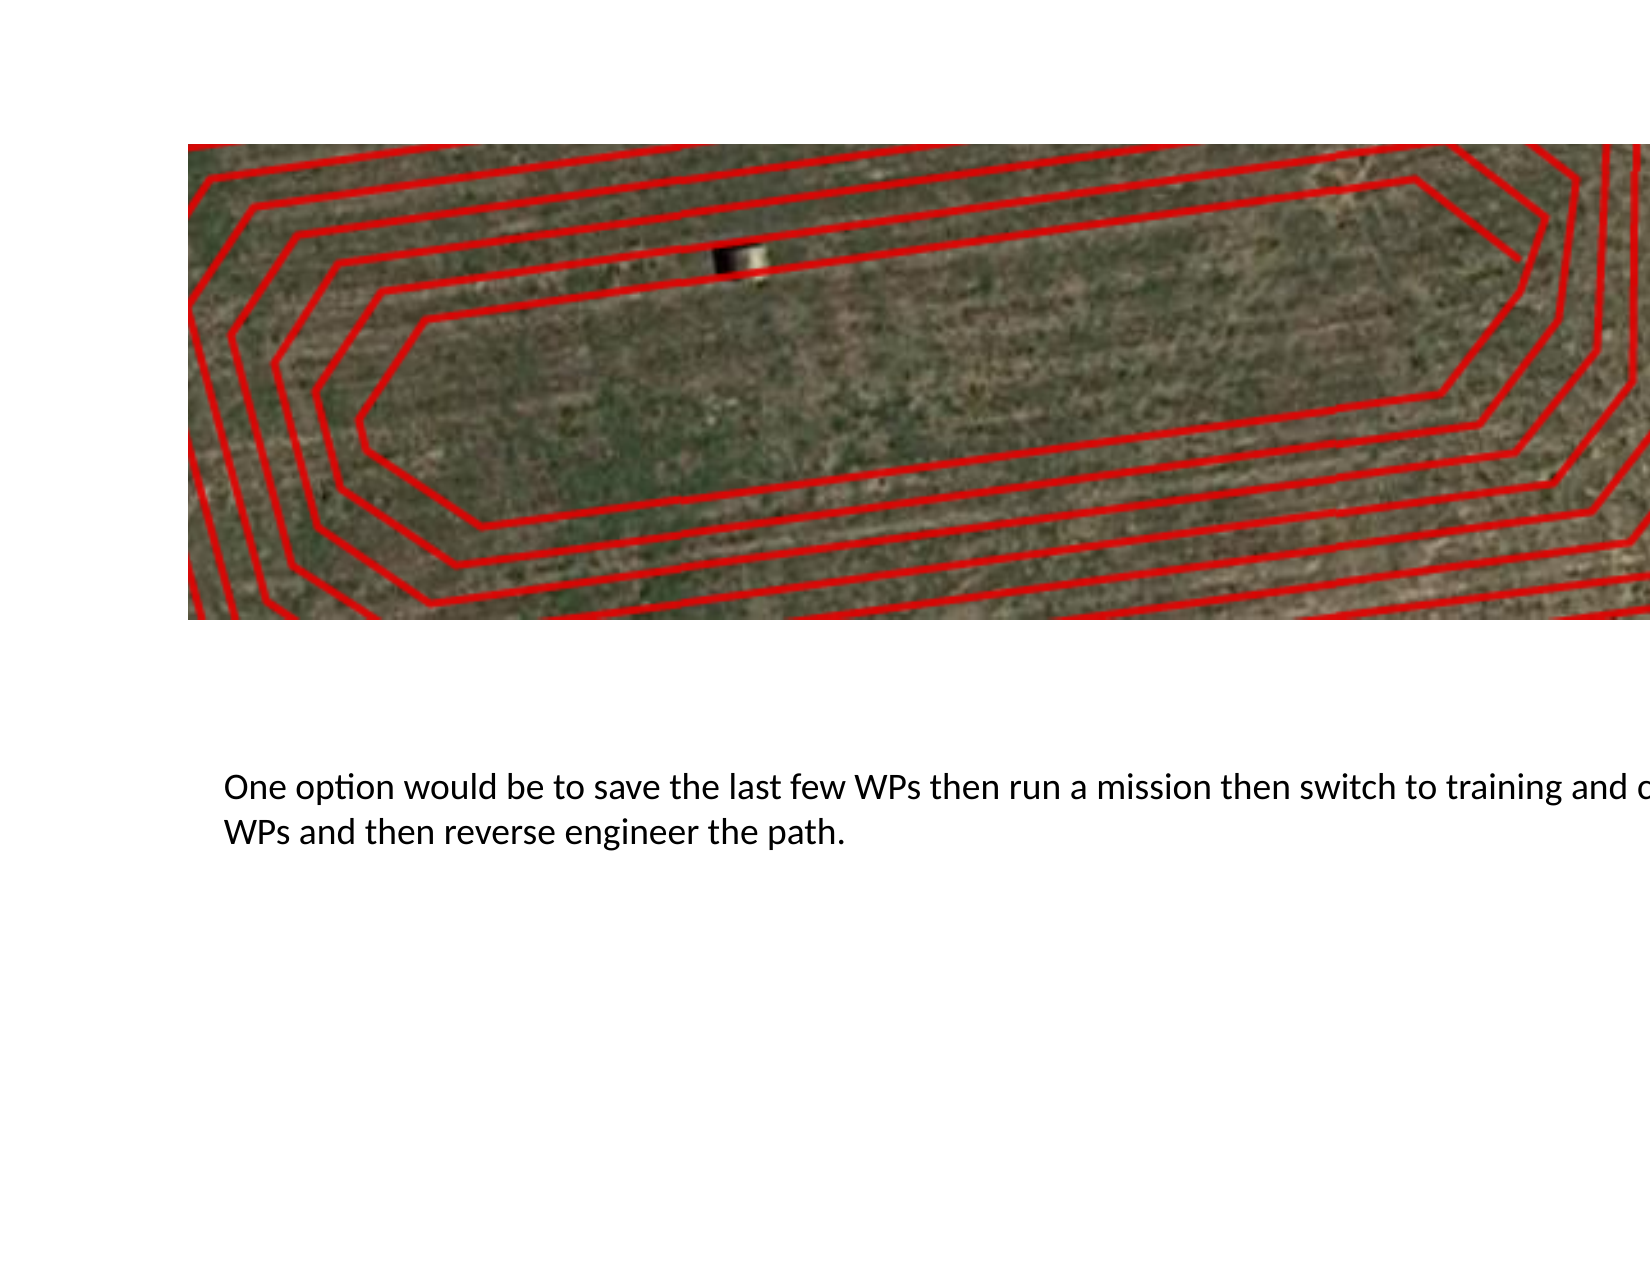

One option would be to save the last few WPs then run a mission then switch to training and capture the WPs and then reverse engineer the path.